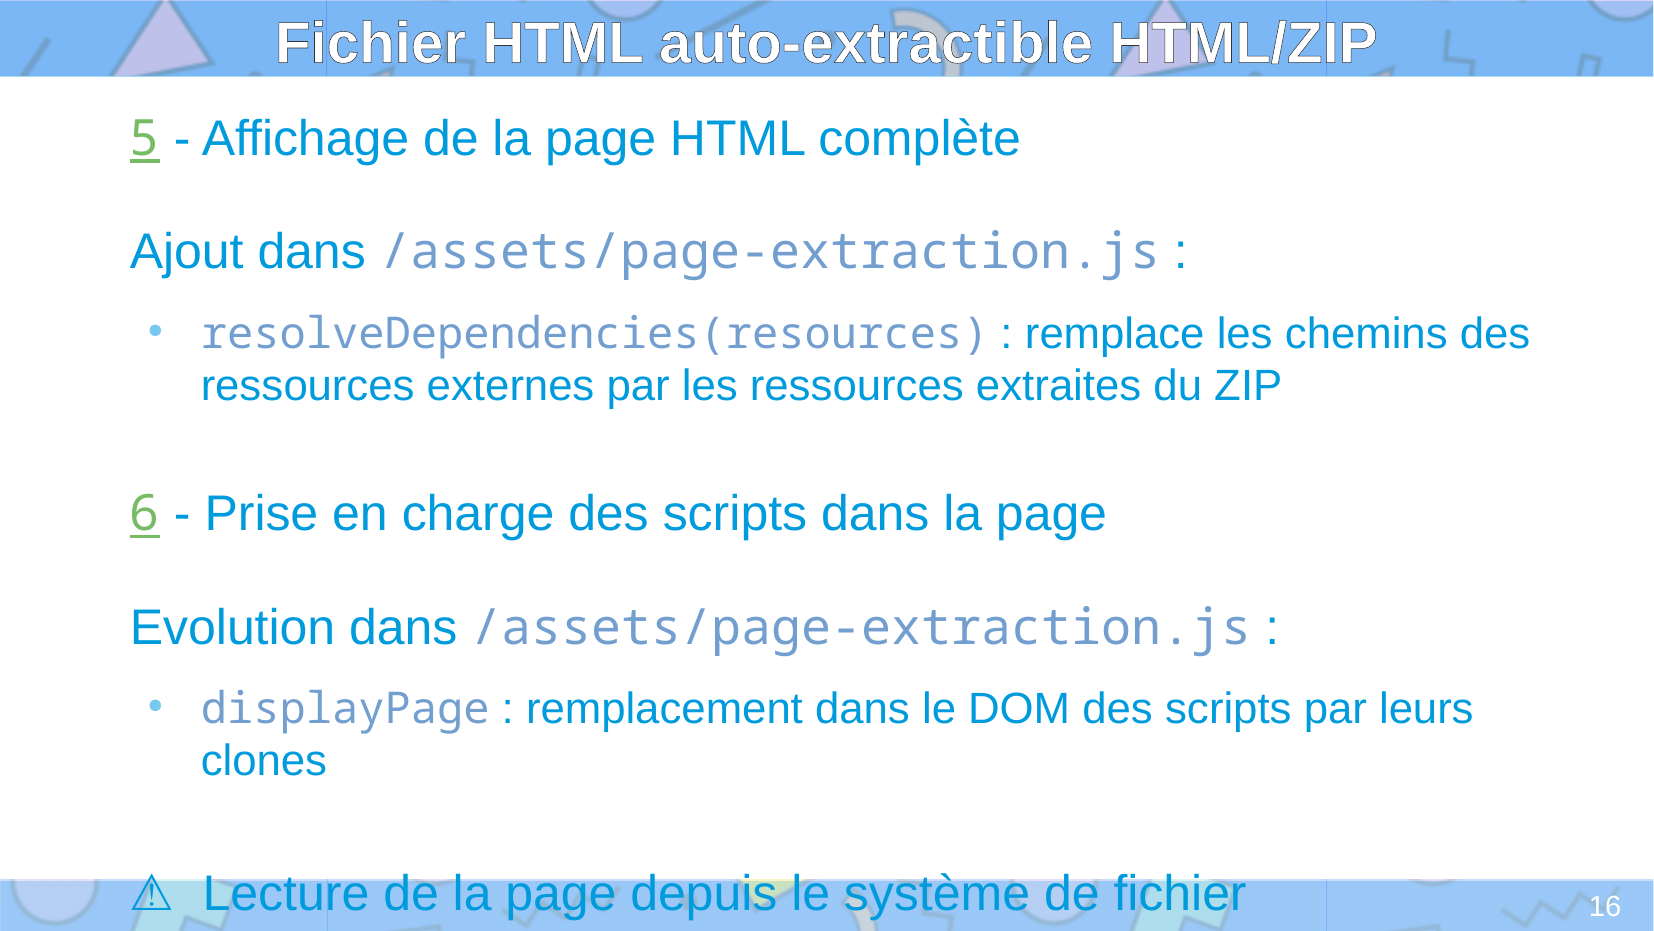

# Fichier HTML auto-extractible HTML/ZIP
5️ - Affichage de la page HTML complète
Ajout dans /assets/page-extraction.js :
resolveDependencies(resources) : remplace les chemins des ressources externes par les ressources extraites du ZIP
6 - Prise en charge des scripts dans la page
Evolution dans /assets/page-extraction.js :
displayPage : remplacement dans le DOM des scripts par leurs clones
⚠️ Lecture de la page depuis le système de fichier
16